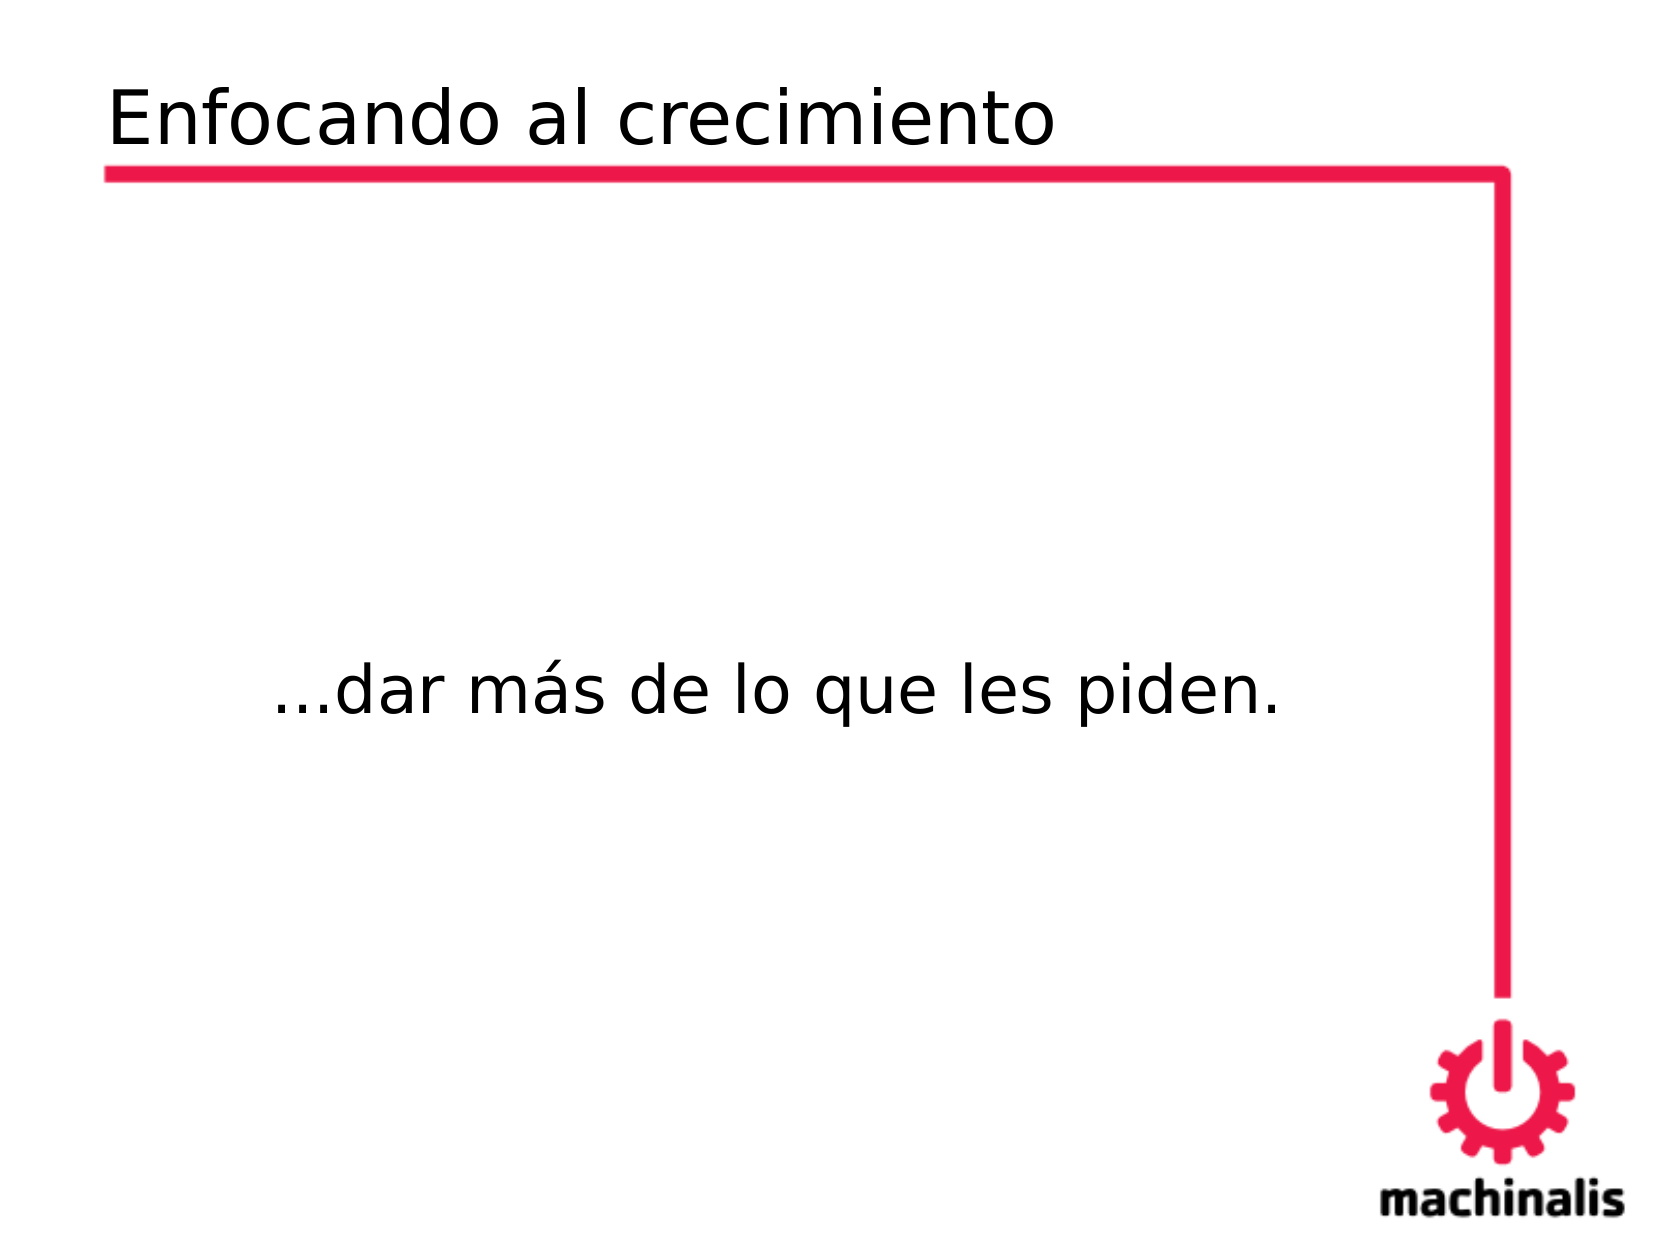

# Enfocando al crecimiento
...dar más de lo que les piden.